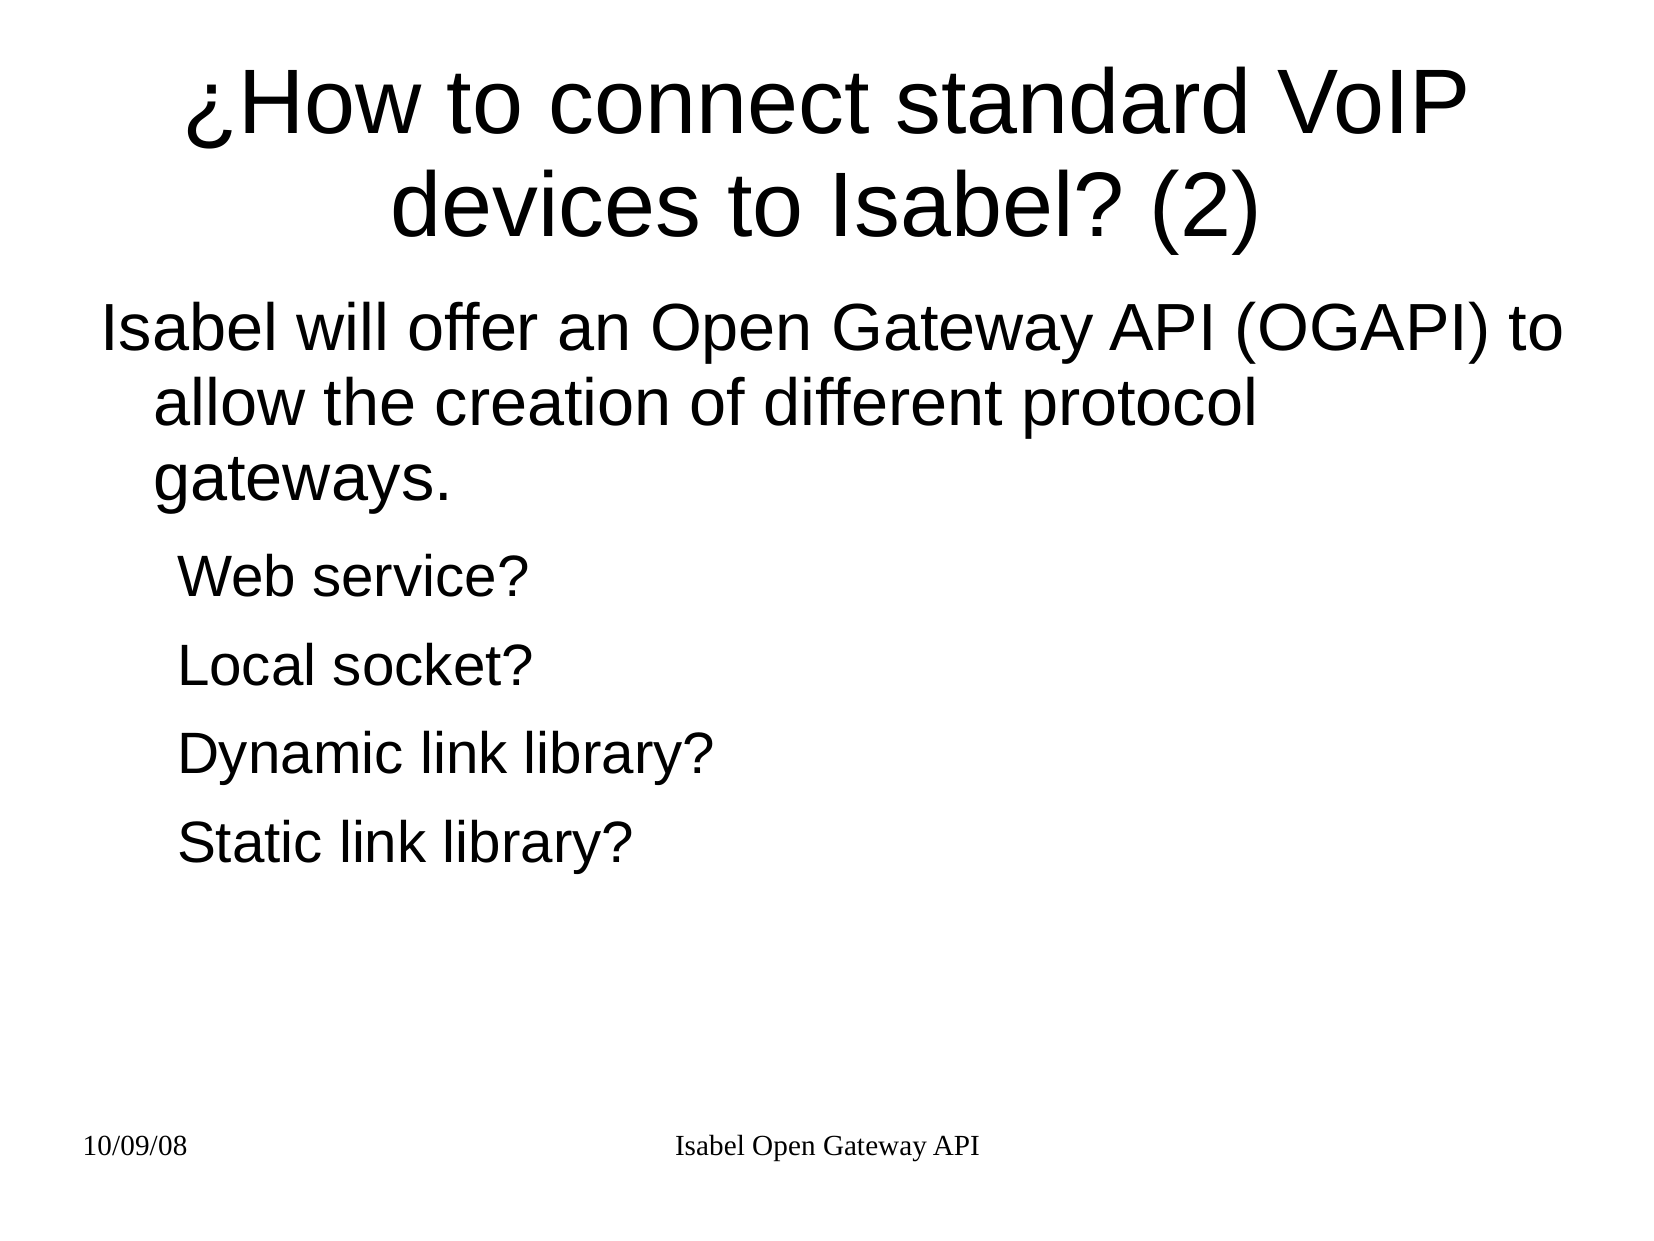

# ¿How to connect standard VoIP devices to Isabel? (2)
Isabel will offer an Open Gateway API (OGAPI) to allow the creation of different protocol gateways.
Web service?
Local socket?
Dynamic link library?
Static link library?
10/09/08
Isabel Open Gateway API